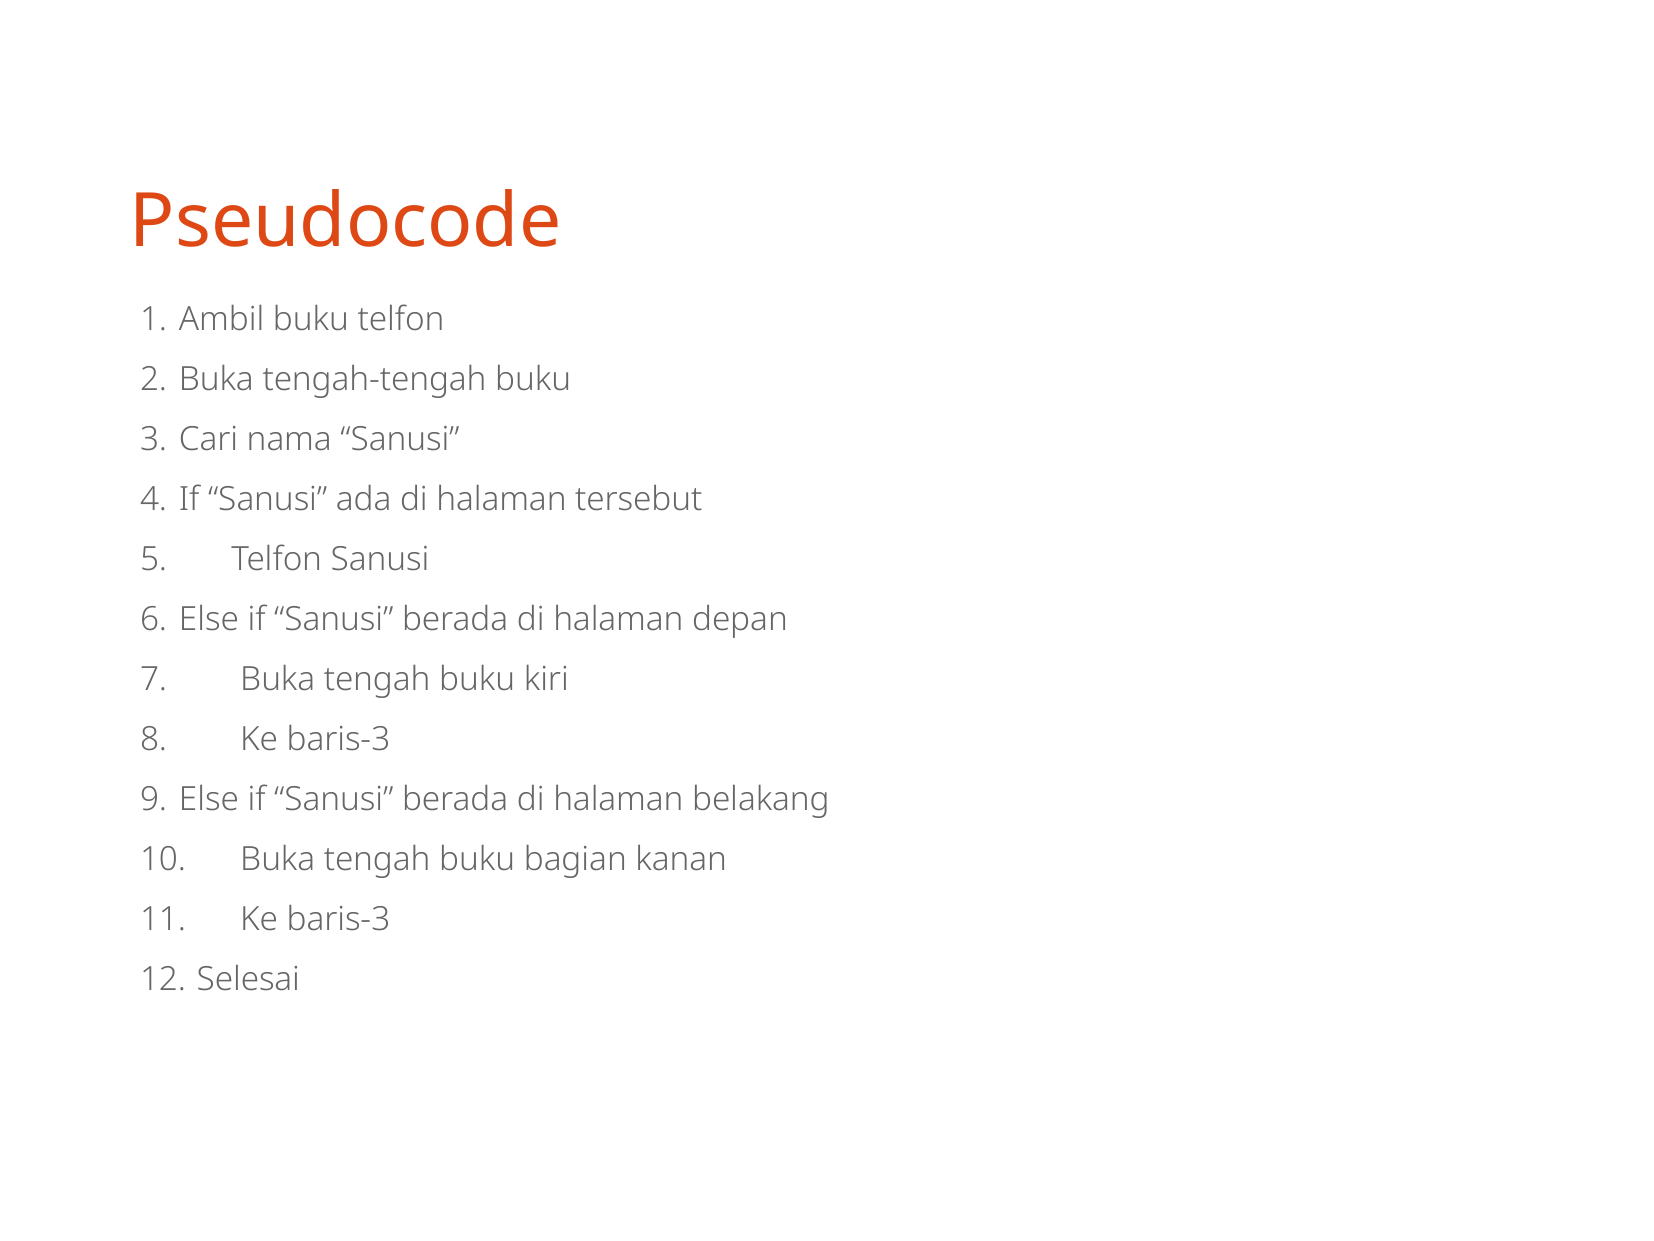

# Pseudocode
 Ambil buku telfon
 Buka tengah-tengah buku
 Cari nama “Sanusi”
 If “Sanusi” ada di halaman tersebut
 Telfon Sanusi
 Else if “Sanusi” berada di halaman depan
 Buka tengah buku kiri
 Ke baris-3
 Else if “Sanusi” berada di halaman belakang
 Buka tengah buku bagian kanan
 Ke baris-3
 Selesai